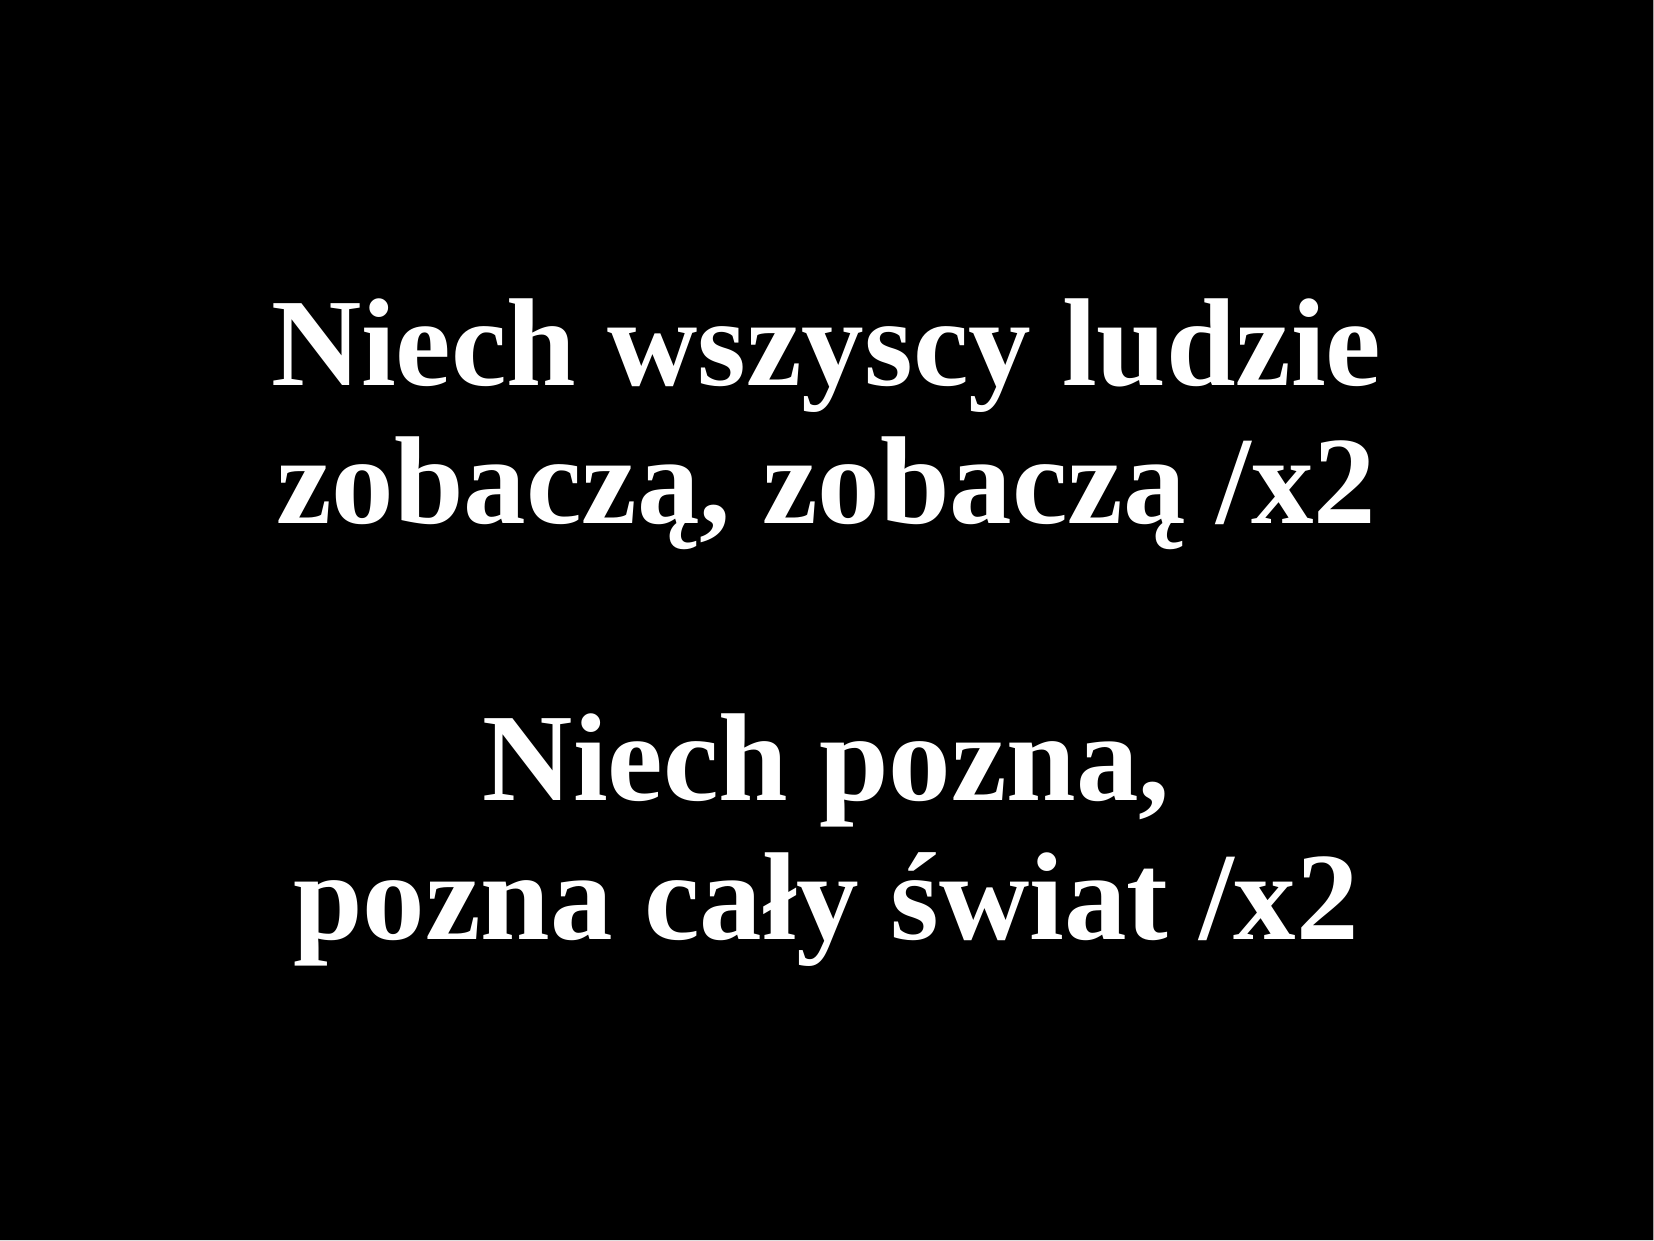

# Niech wszyscy ludzie zobaczą, zobaczą /x2 Niech pozna, pozna cały świat /x2